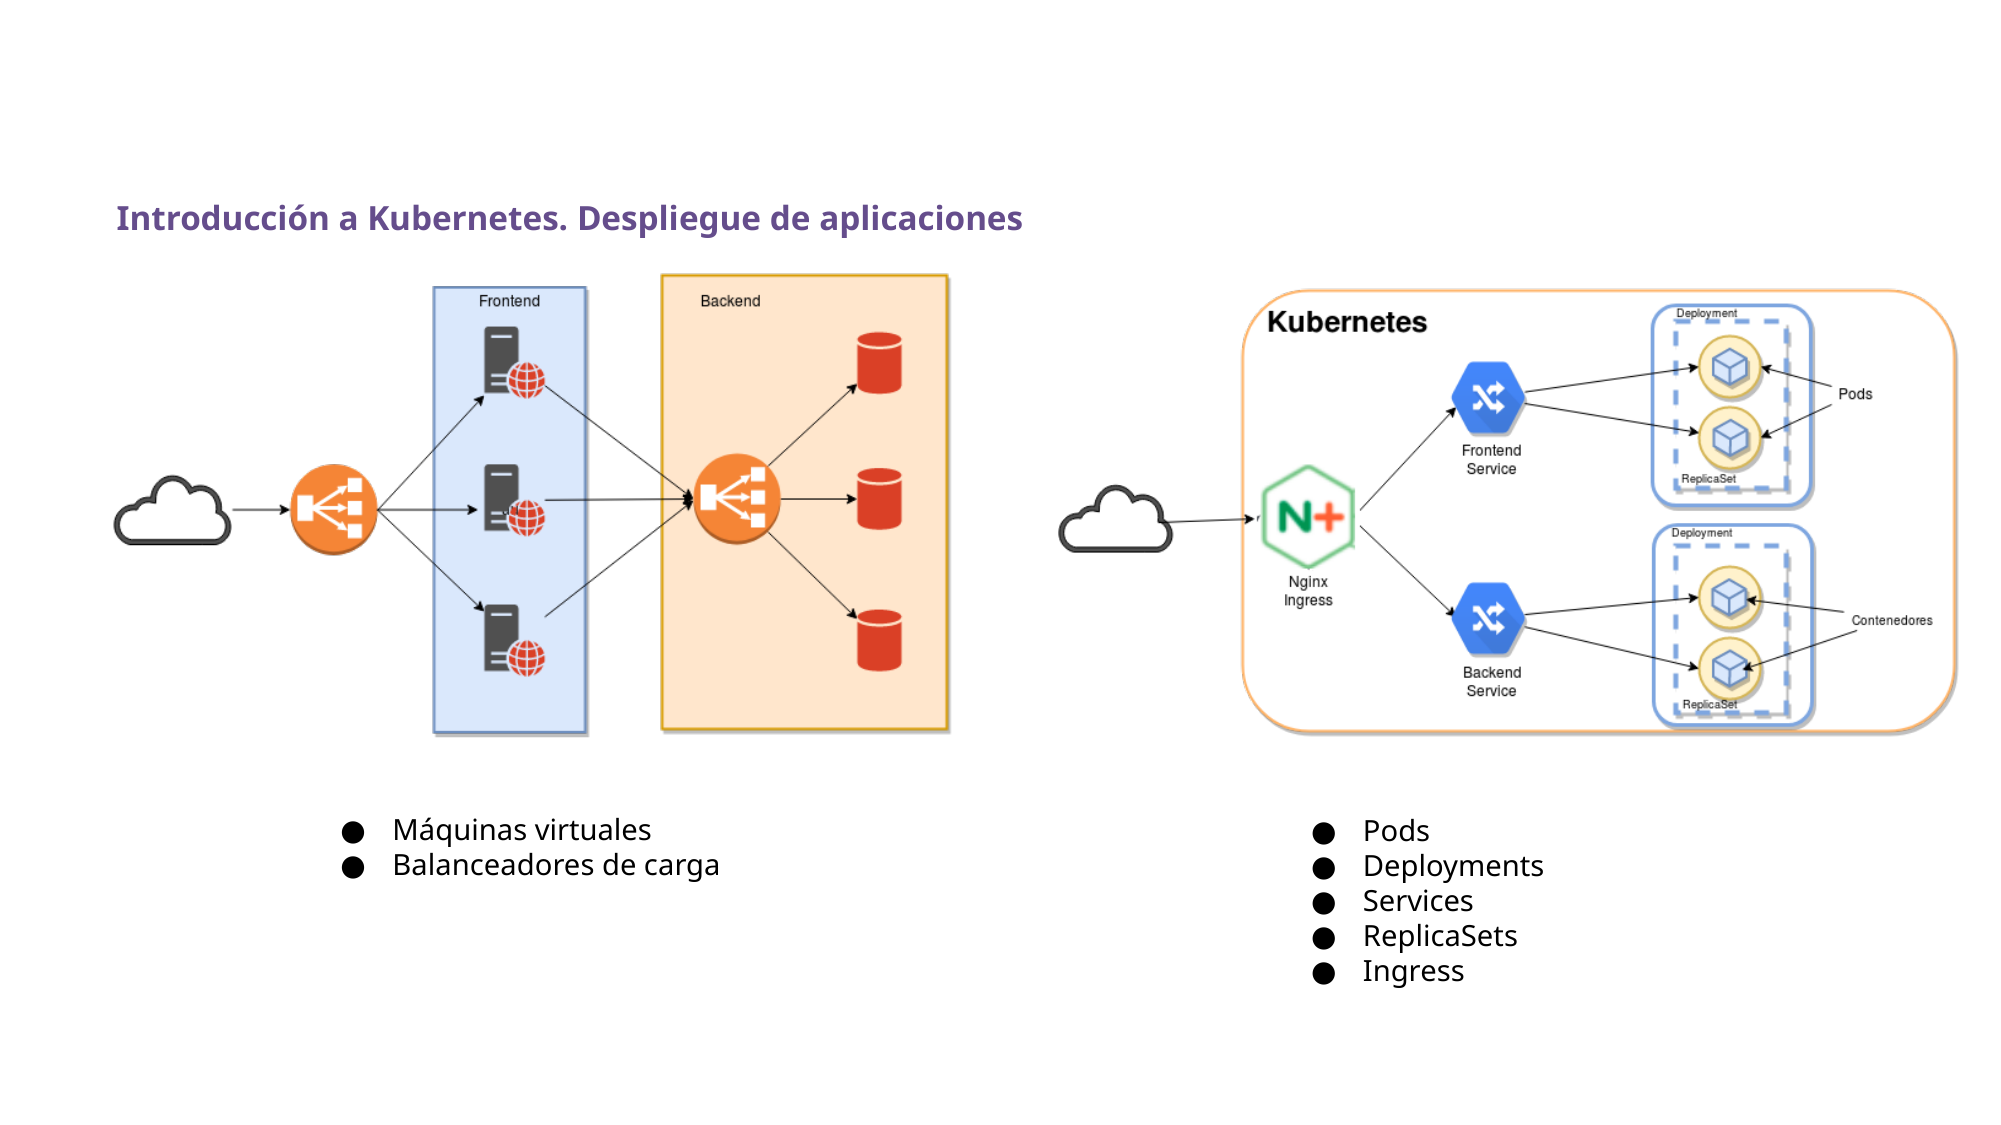

Introducción a Kubernetes. Despliegue de aplicaciones
Máquinas virtuales
Balanceadores de carga
Pods
Deployments
Services
ReplicaSets
Ingress